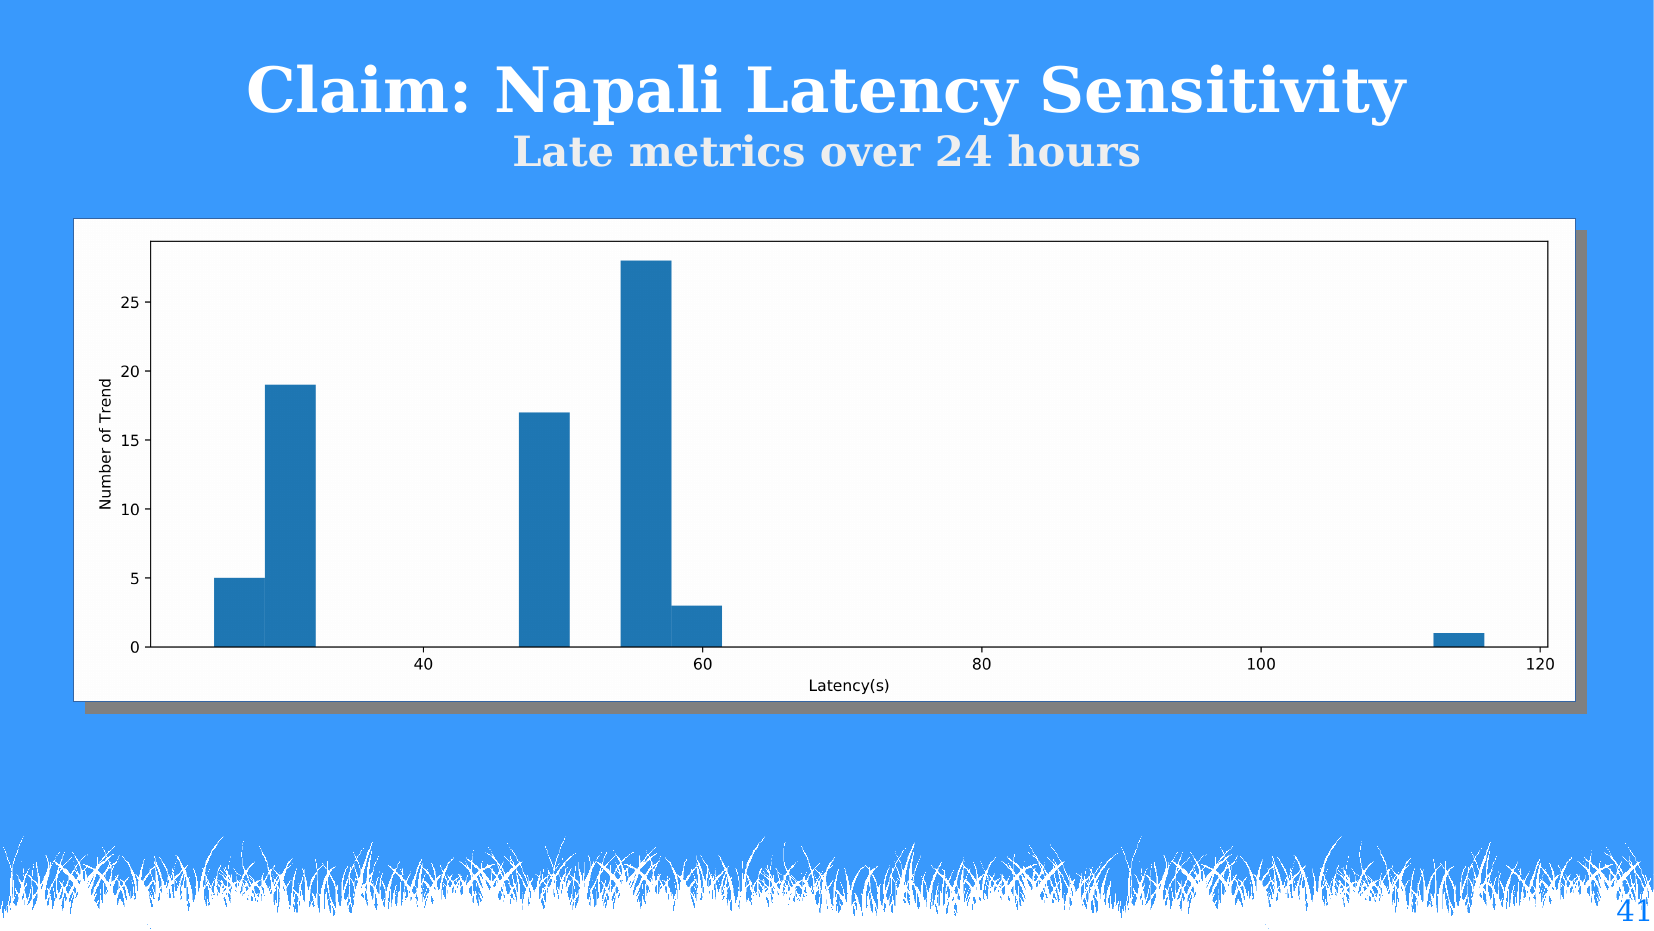

# Claim: Napali Latency Sensitivity Late metrics over 24 hours
41